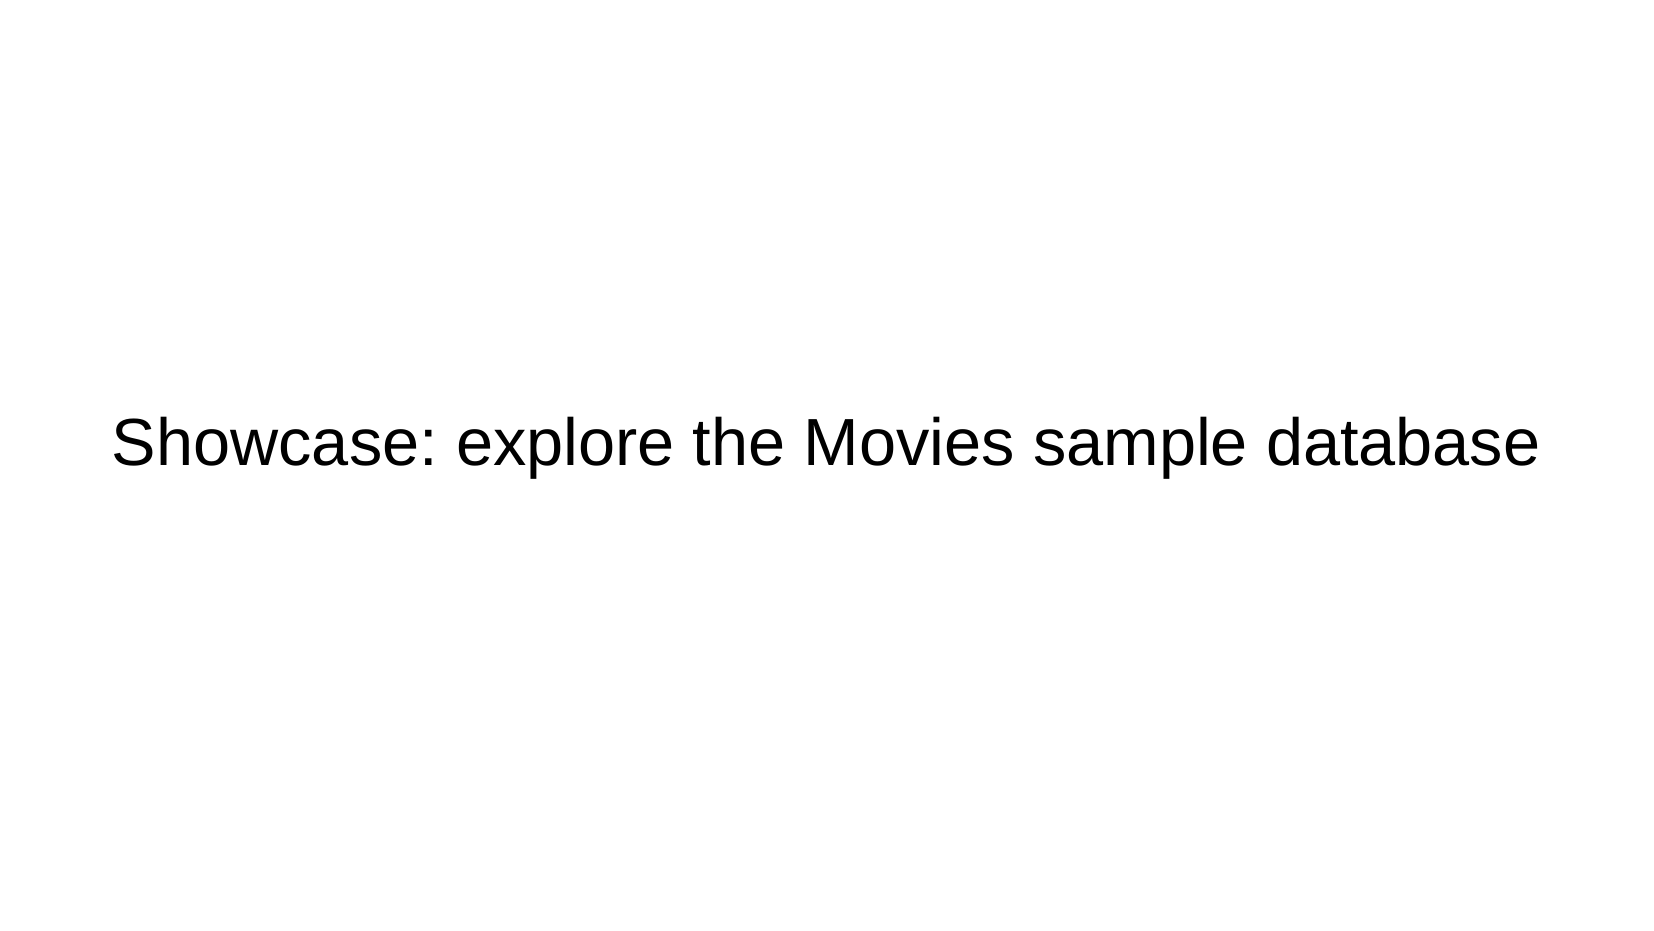

# Showcase: explore the Movies sample database